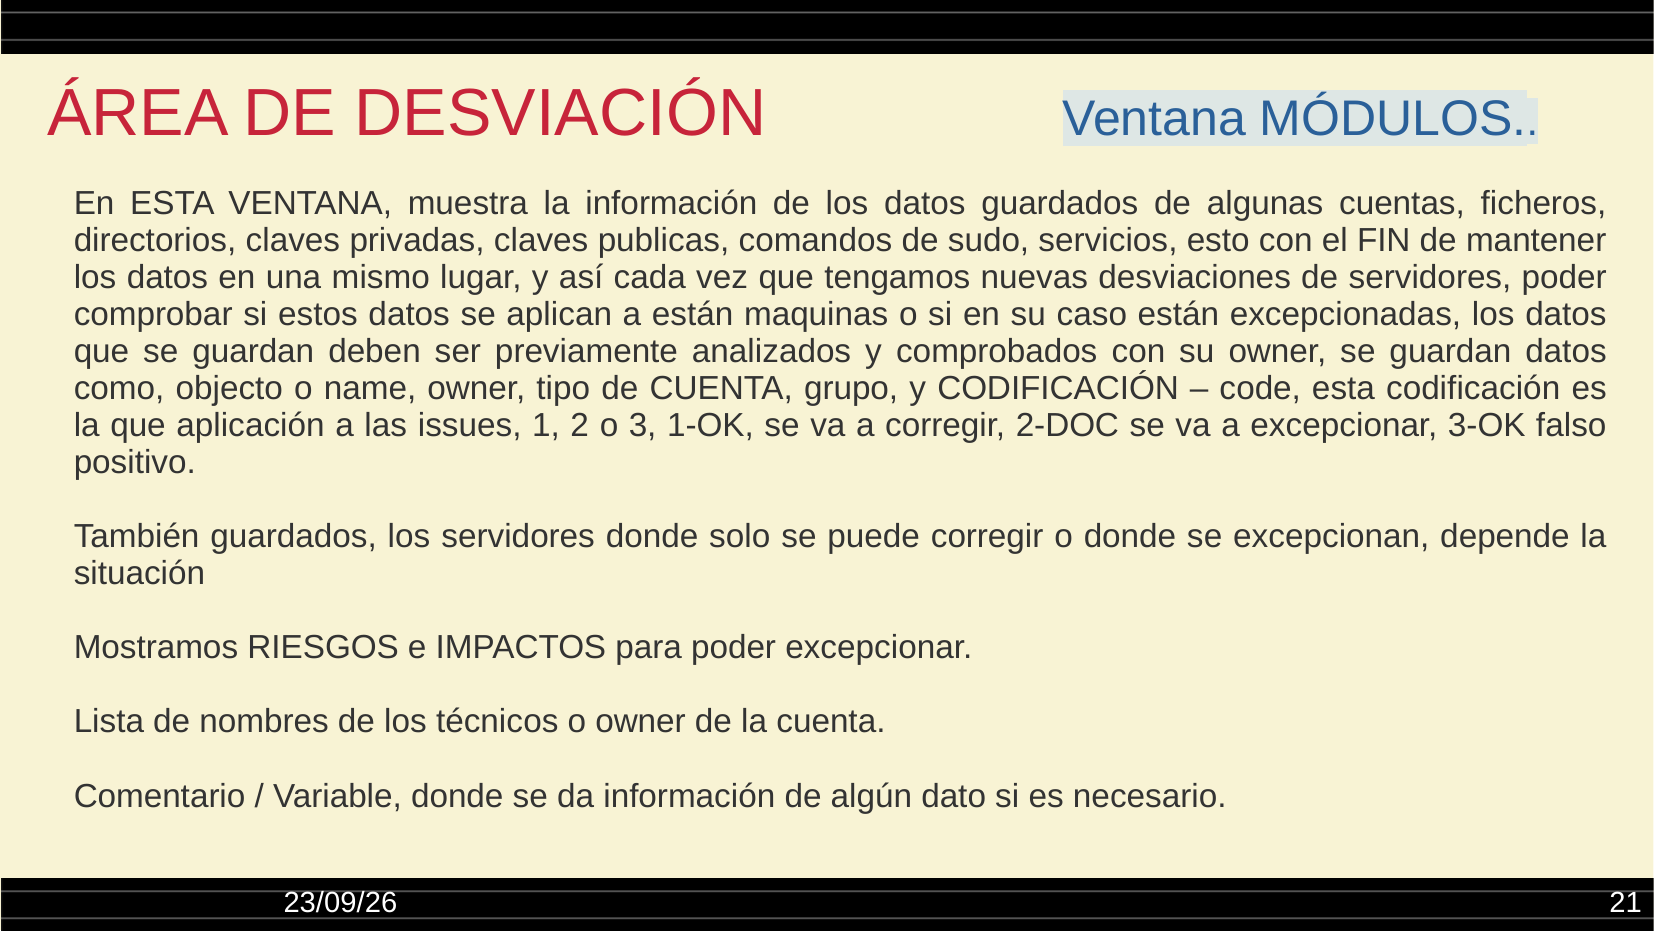

# ÁREA DE DESVIACIÓN Ventana MÓDULOS..
En ESTA VENTANA, muestra la información de los datos guardados de algunas cuentas, ficheros, directorios, claves privadas, claves publicas, comandos de sudo, servicios, esto con el FIN de mantener los datos en una mismo lugar, y así cada vez que tengamos nuevas desviaciones de servidores, poder comprobar si estos datos se aplican a están maquinas o si en su caso están excepcionadas, los datos que se guardan deben ser previamente analizados y comprobados con su owner, se guardan datos como, objecto o name, owner, tipo de CUENTA, grupo, y CODIFICACIÓN – code, esta codificación es la que aplicación a las issues, 1, 2 o 3, 1-OK, se va a corregir, 2-DOC se va a excepcionar, 3-OK falso positivo.
También guardados, los servidores donde solo se puede corregir o donde se excepcionan, depende la situación
Mostramos RIESGOS e IMPACTOS para poder excepcionar.
Lista de nombres de los técnicos o owner de la cuenta.
Comentario / Variable, donde se da información de algún dato si es necesario.